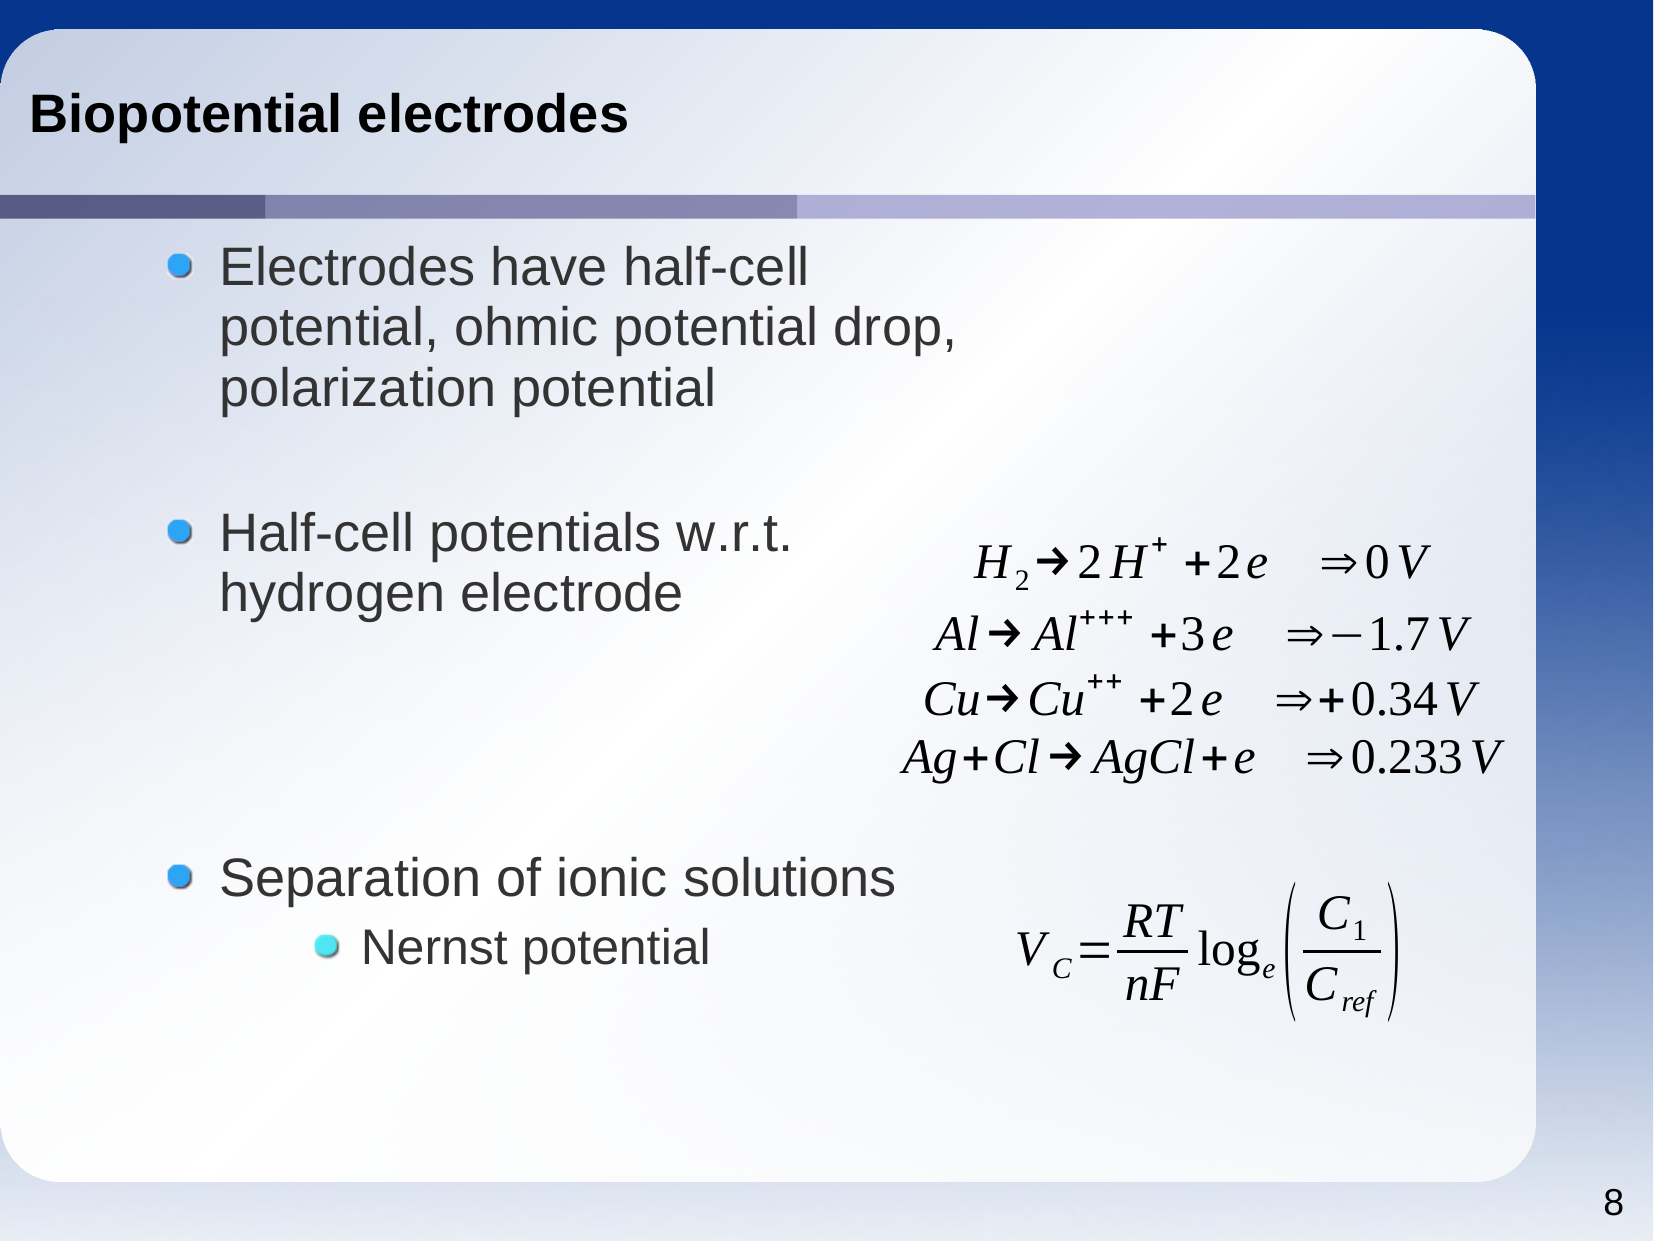

# Biopotential electrodes
Electrodes have half-cell potential, ohmic potential drop, polarization potential
Half-cell potentials w.r.t. hydrogen electrode
Separation of ionic solutions
Nernst potential
8